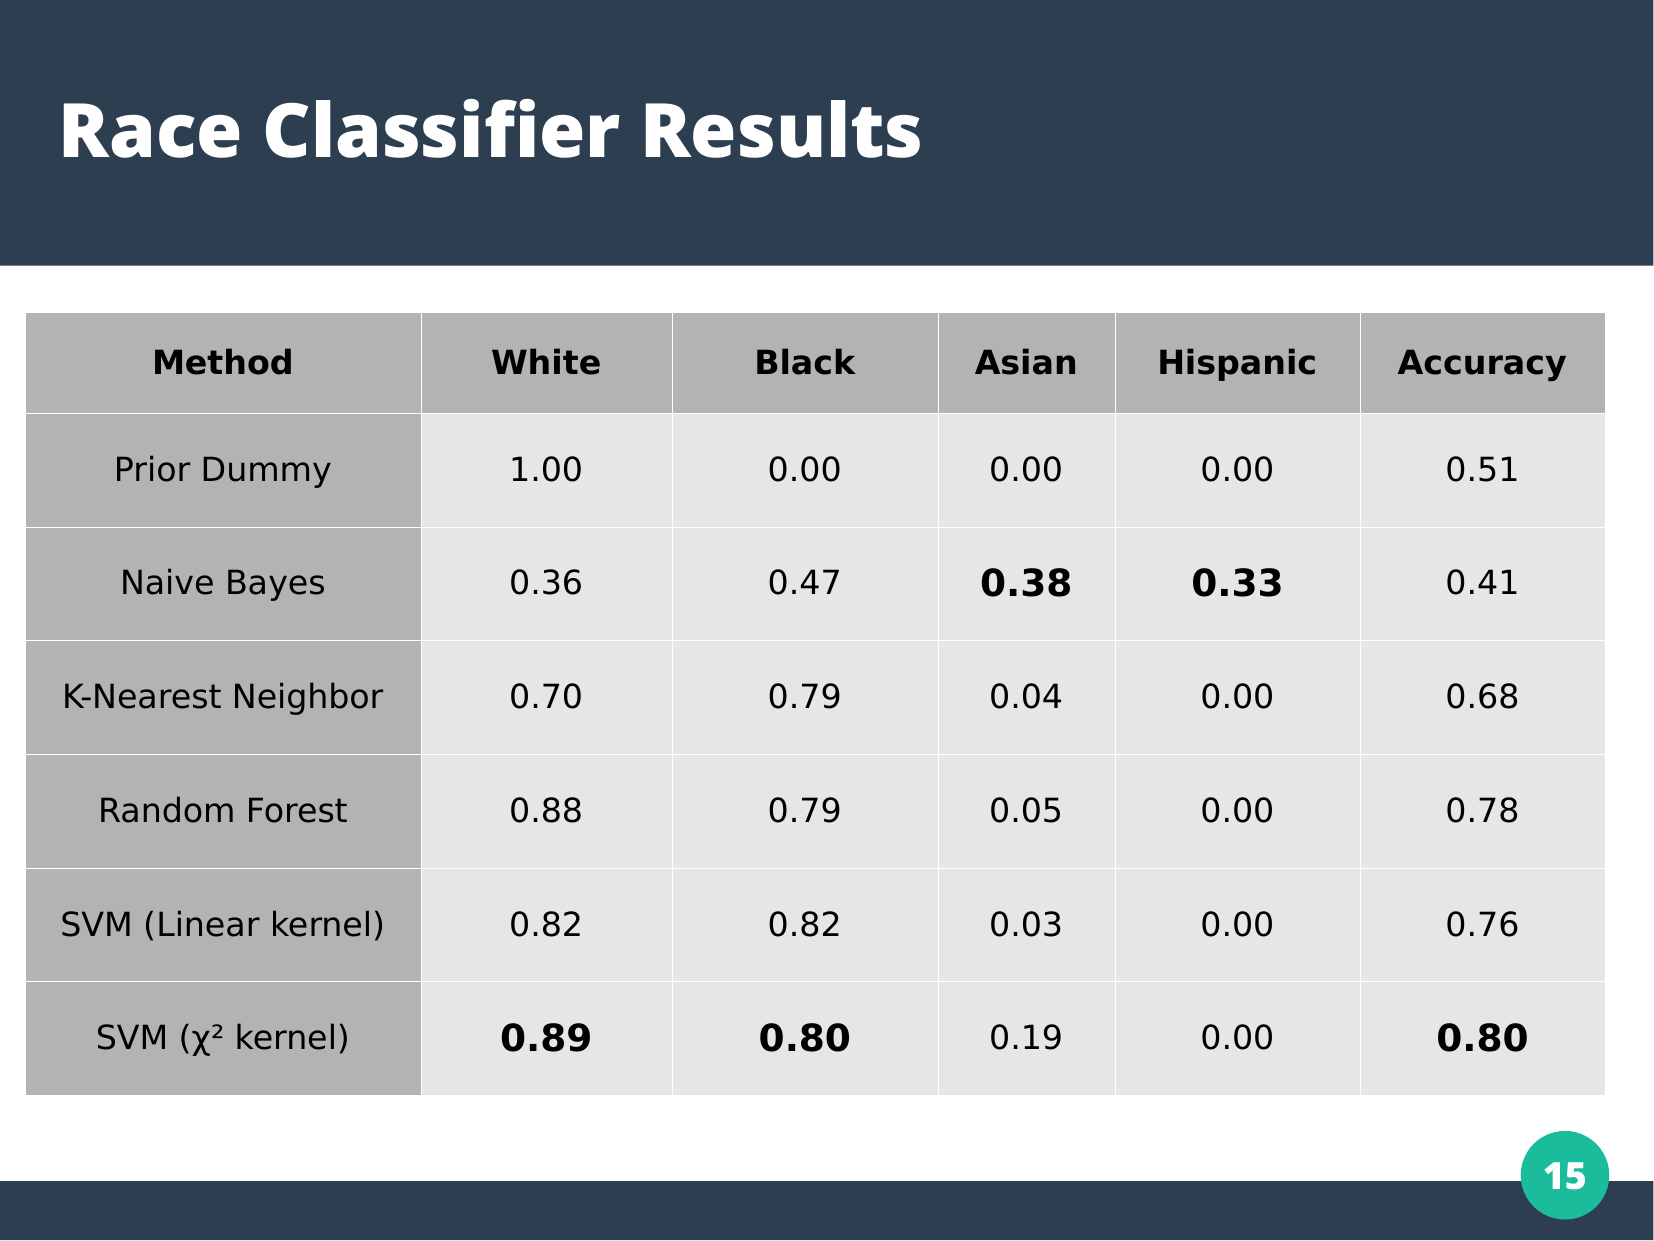

# Race Classifier Results
| Method | White | Black | Asian | Hispanic | Accuracy |
| --- | --- | --- | --- | --- | --- |
| Prior Dummy | 1.00 | 0.00 | 0.00 | 0.00 | 0.51 |
| Naive Bayes | 0.36 | 0.47 | 0.38 | 0.33 | 0.41 |
| K-Nearest Neighbor | 0.70 | 0.79 | 0.04 | 0.00 | 0.68 |
| Random Forest | 0.88 | 0.79 | 0.05 | 0.00 | 0.78 |
| SVM (Linear kernel) | 0.82 | 0.82 | 0.03 | 0.00 | 0.76 |
| SVM (χ² kernel) | 0.89 | 0.80 | 0.19 | 0.00 | 0.80 |
15